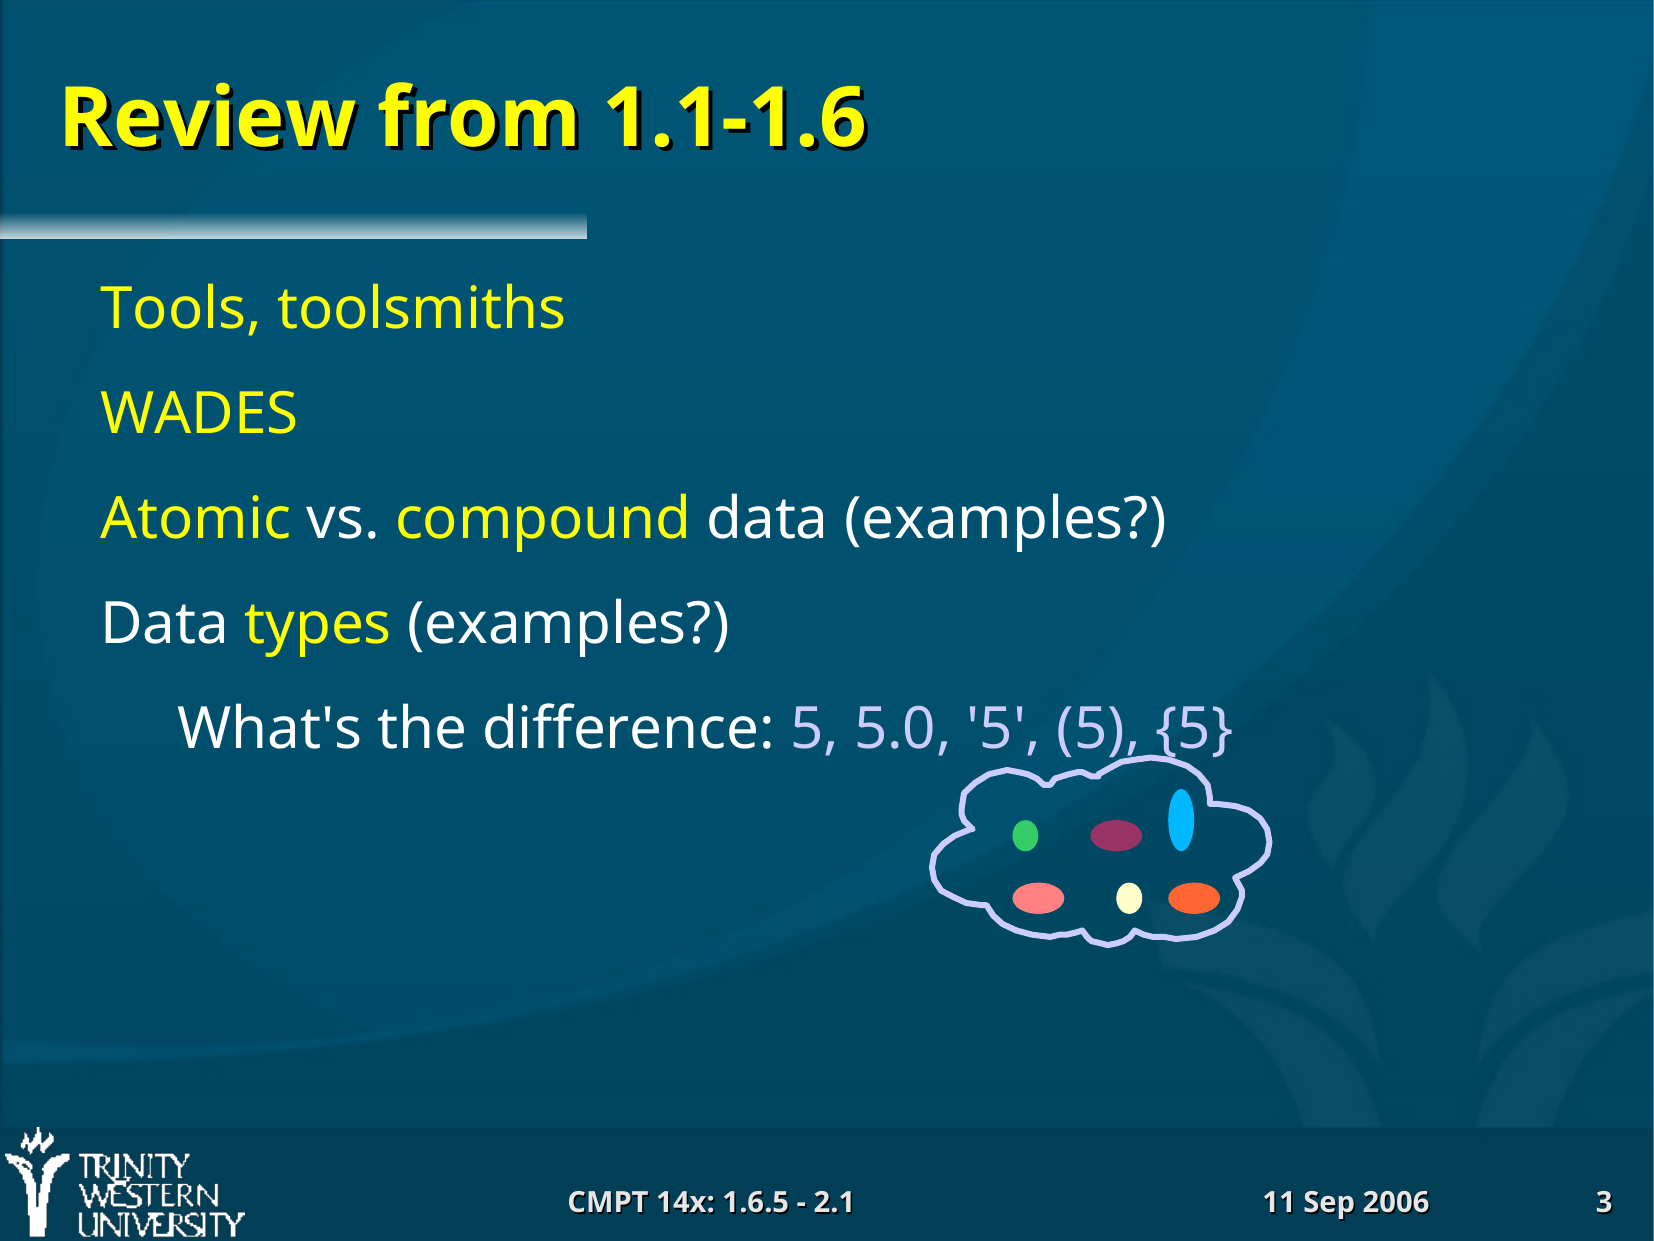

# Review from 1.1-1.6
Tools, toolsmiths
WADES
Atomic vs. compound data (examples?)
Data types (examples?)
What's the difference: 5, 5.0, '5', (5), {5}
CMPT 14x: 1.6.5 - 2.1
11 Sep 2006
3